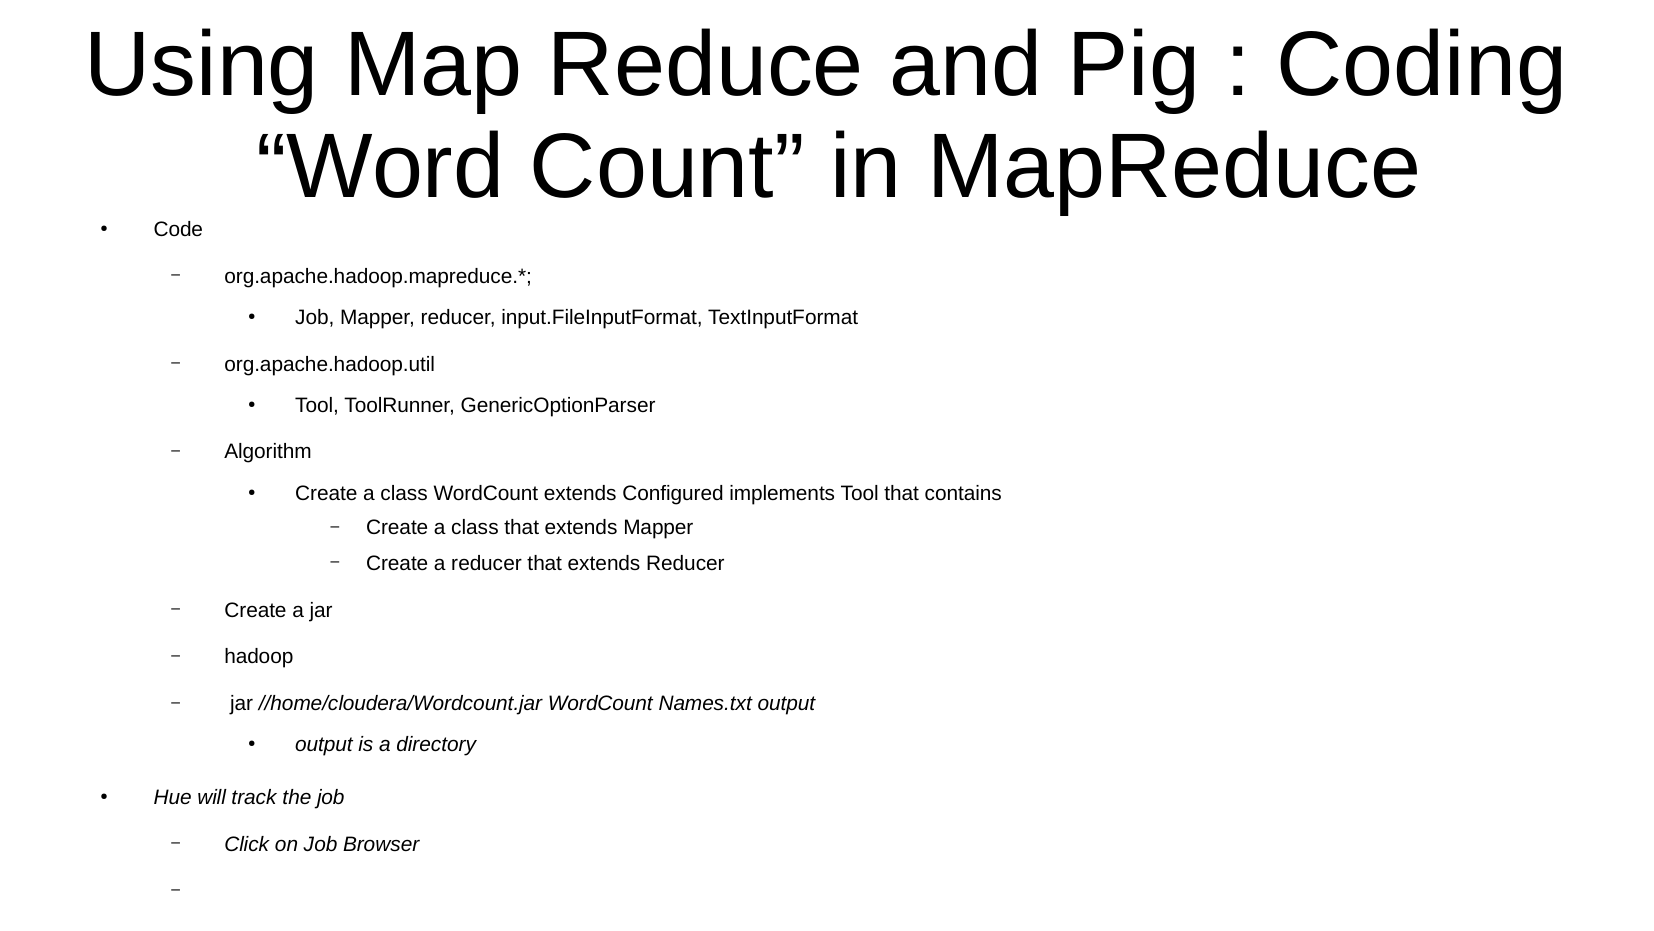

# Using Map Reduce and Pig : Coding “Word Count” in MapReduce
Code
org.apache.hadoop.mapreduce.*;
Job, Mapper, reducer, input.FileInputFormat, TextInputFormat
org.apache.hadoop.util
Tool, ToolRunner, GenericOptionParser
Algorithm
Create a class WordCount extends Configured implements Tool that contains
Create a class that extends Mapper
Create a reducer that extends Reducer
Create a jar
hadoop
 jar //home/cloudera/Wordcount.jar WordCount Names.txt output
output is a directory
Hue will track the job
Click on Job Browser